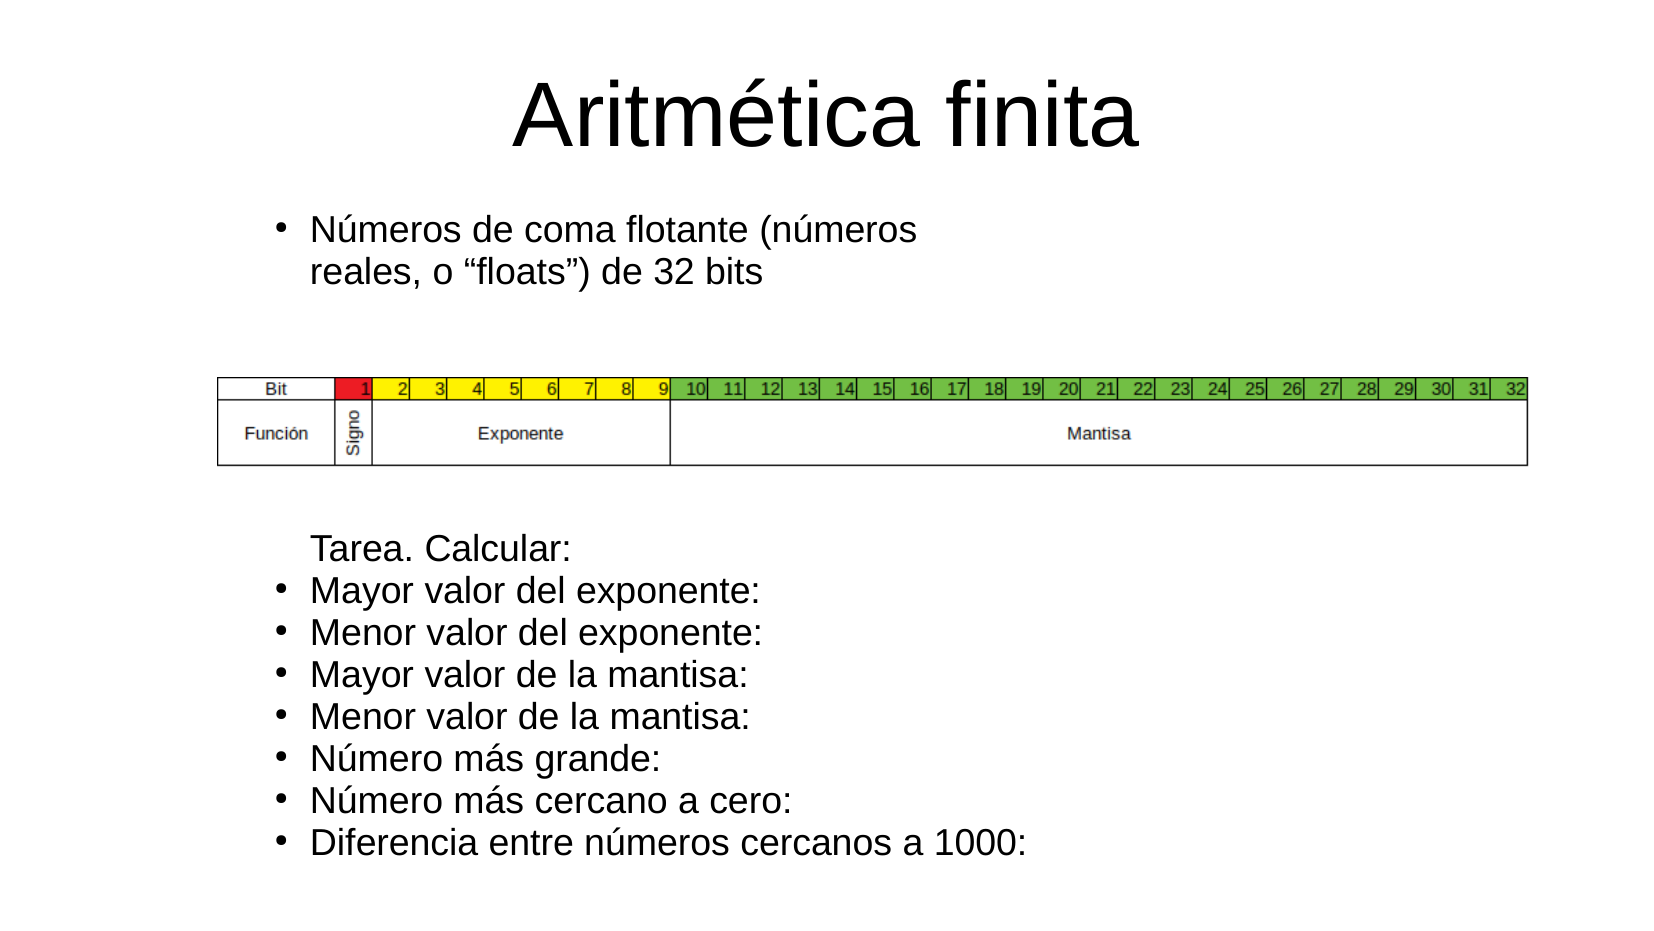

# Aritmética finita
Números de coma flotante (números reales, o “floats”) de 32 bits
Tarea. Calcular:
Mayor valor del exponente:
Menor valor del exponente:
Mayor valor de la mantisa:
Menor valor de la mantisa:
Número más grande:
Número más cercano a cero:
Diferencia entre números cercanos a 1000: